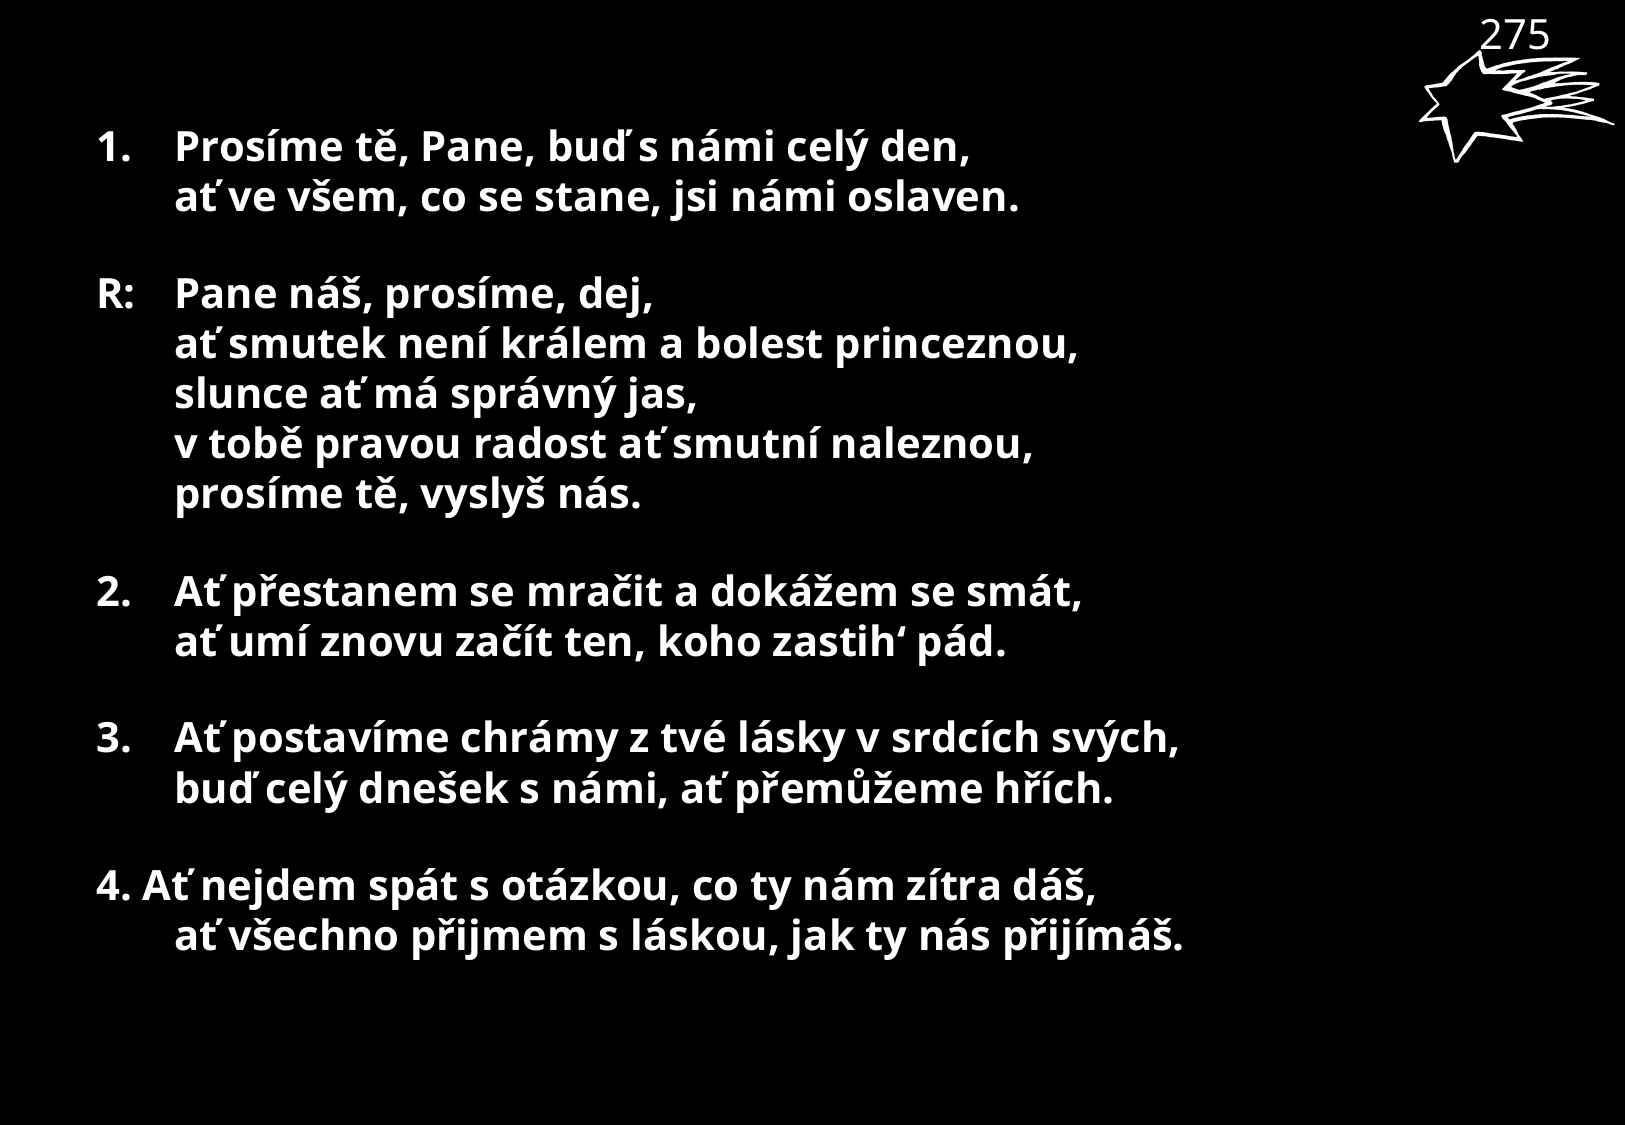

275
# 1. 	Prosíme tě, Pane, buď s námi celý den, ať ve všem, co se stane, jsi námi oslaven.
R: 	Pane náš, prosíme, dej,
ať smutek není králem a bolest princeznou,
slunce ať má správný jas,
v tobě pravou radost ať smutní naleznou,
prosíme tě, vyslyš nás.
2. 	Ať přestanem se mračit a dokážem se smát,
ať umí znovu začít ten, koho zastih‘ pád.
Ať postavíme chrámy z tvé lásky v srdcích svých,
buď celý dnešek s námi, ať přemůžeme hřích.
4. Ať nejdem spát s otázkou, co ty nám zítra dáš,
ať všechno přijmem s láskou, jak ty nás přijímáš.